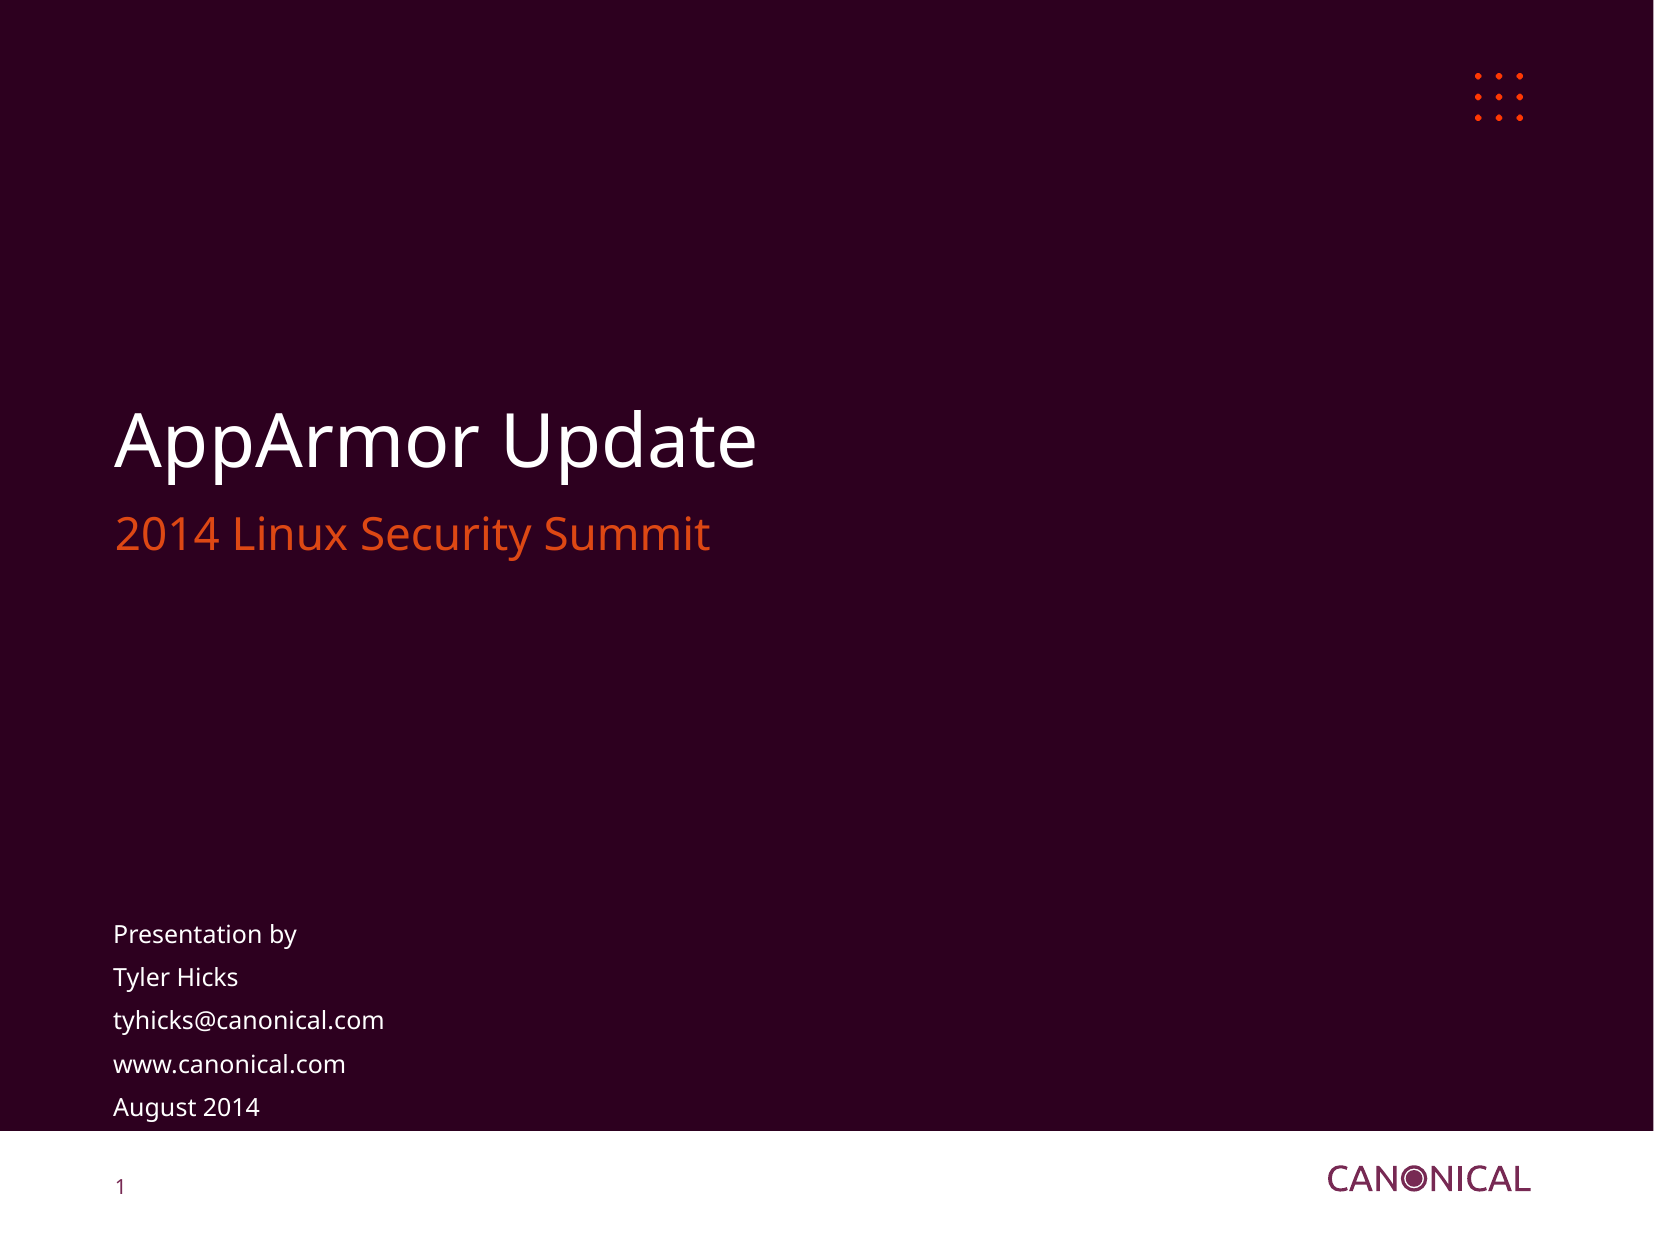

# AppArmor Update 2014 Linux Security Summit
Presentation by
Tyler Hicks
tyhicks@canonical.com
www.canonical.com
August 2014